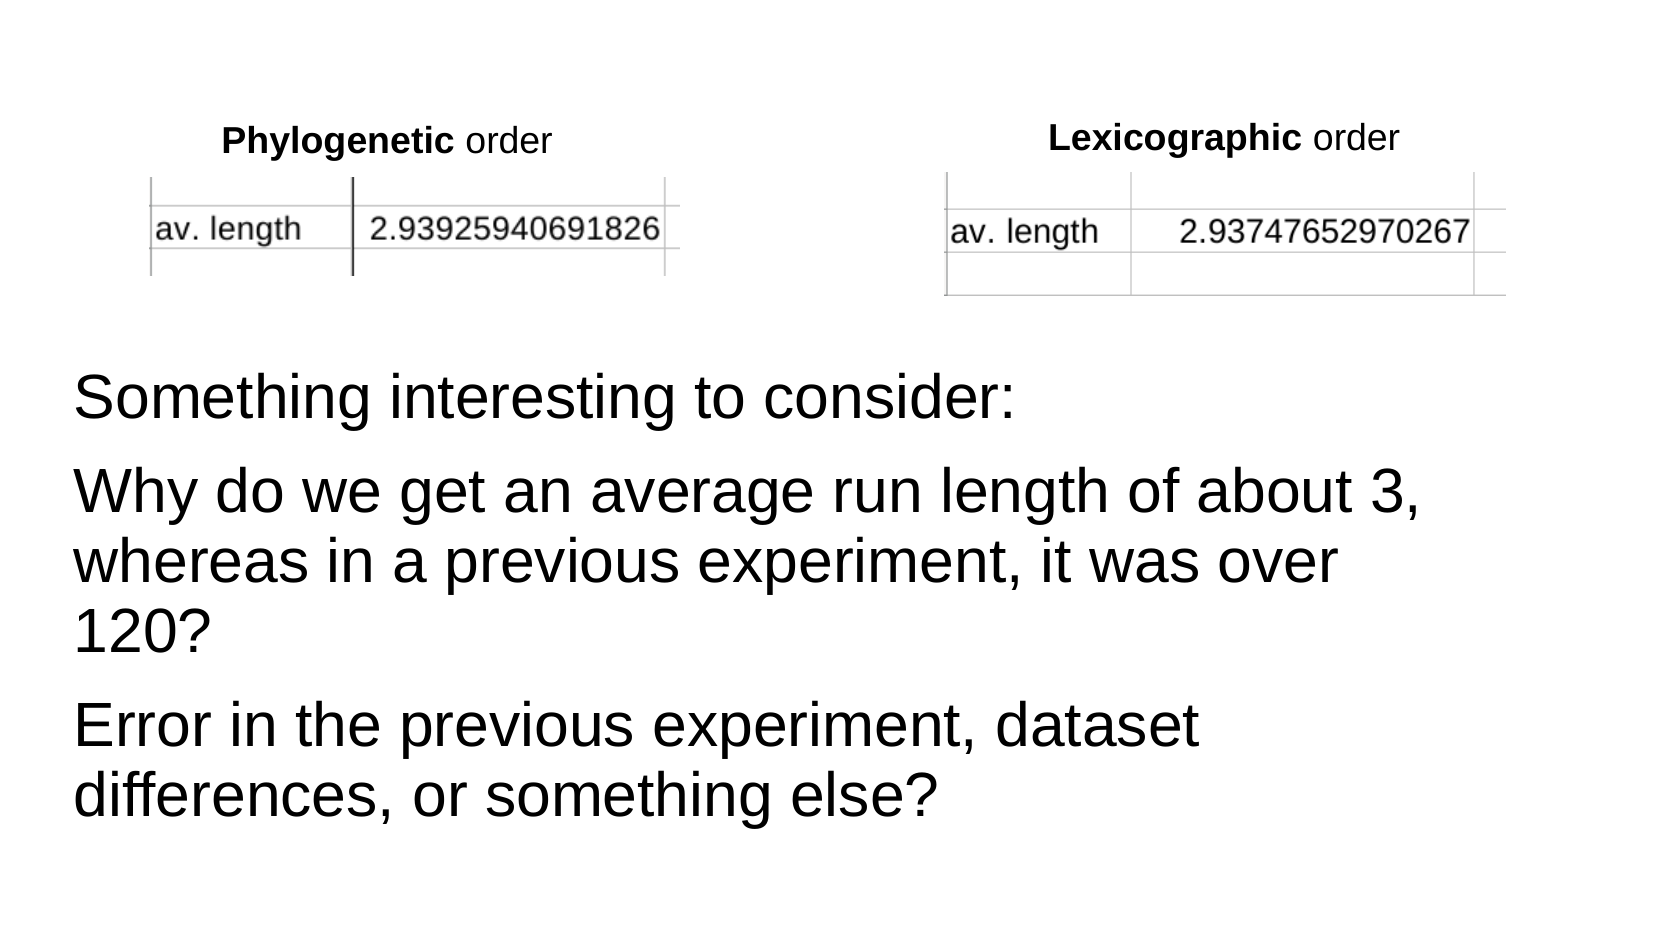

Lexicographic order
Phylogenetic order
Something interesting to consider:
Why do we get an average run length of about 3, whereas in a previous experiment, it was over 120?
Error in the previous experiment, dataset differences, or something else?